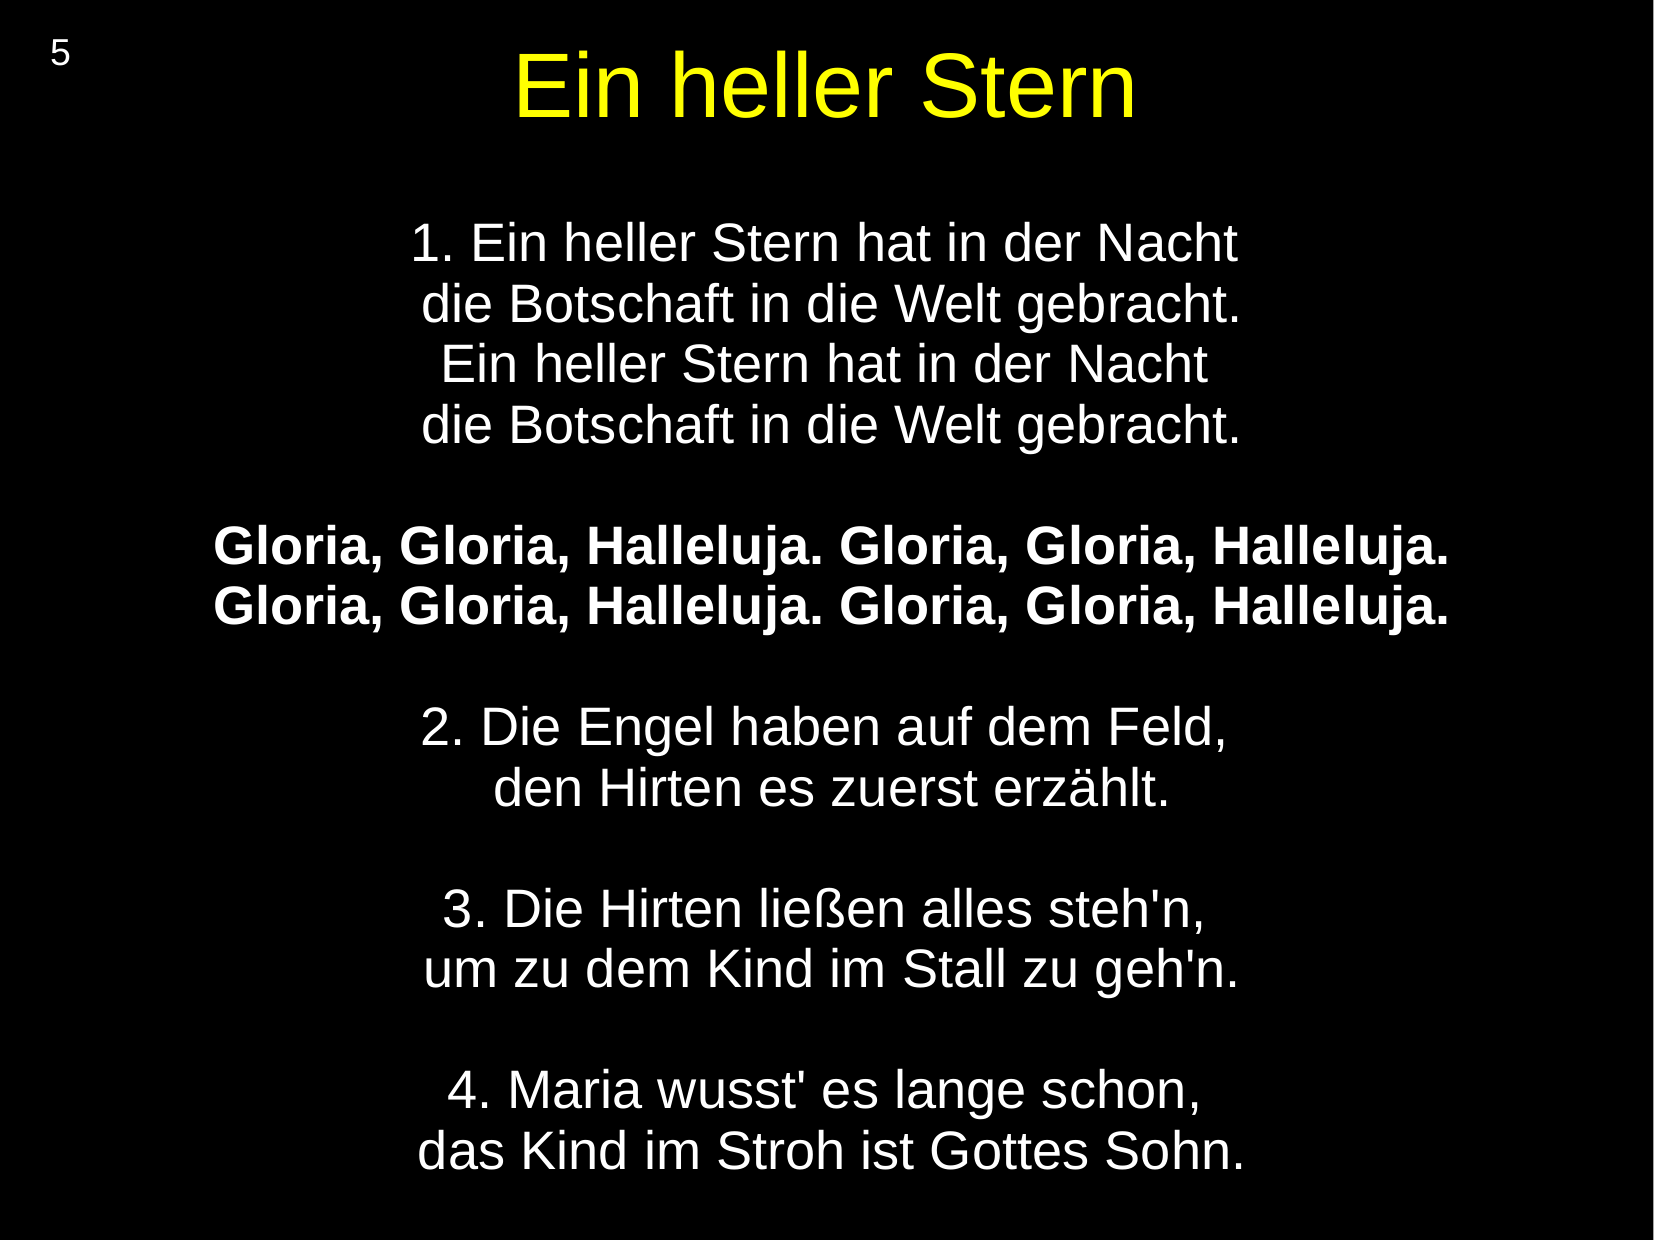

# Ein heller Stern
5
1. Ein heller Stern hat in der Nacht
die Botschaft in die Welt gebracht.
Ein heller Stern hat in der Nacht
die Botschaft in die Welt gebracht.
Gloria, Gloria, Halleluja. Gloria, Gloria, Halleluja.
Gloria, Gloria, Halleluja. Gloria, Gloria, Halleluja.
2. Die Engel haben auf dem Feld,
den Hirten es zuerst erzählt.
3. Die Hirten ließen alles steh'n,
um zu dem Kind im Stall zu geh'n.
4. Maria wusst' es lange schon,
das Kind im Stroh ist Gottes Sohn.